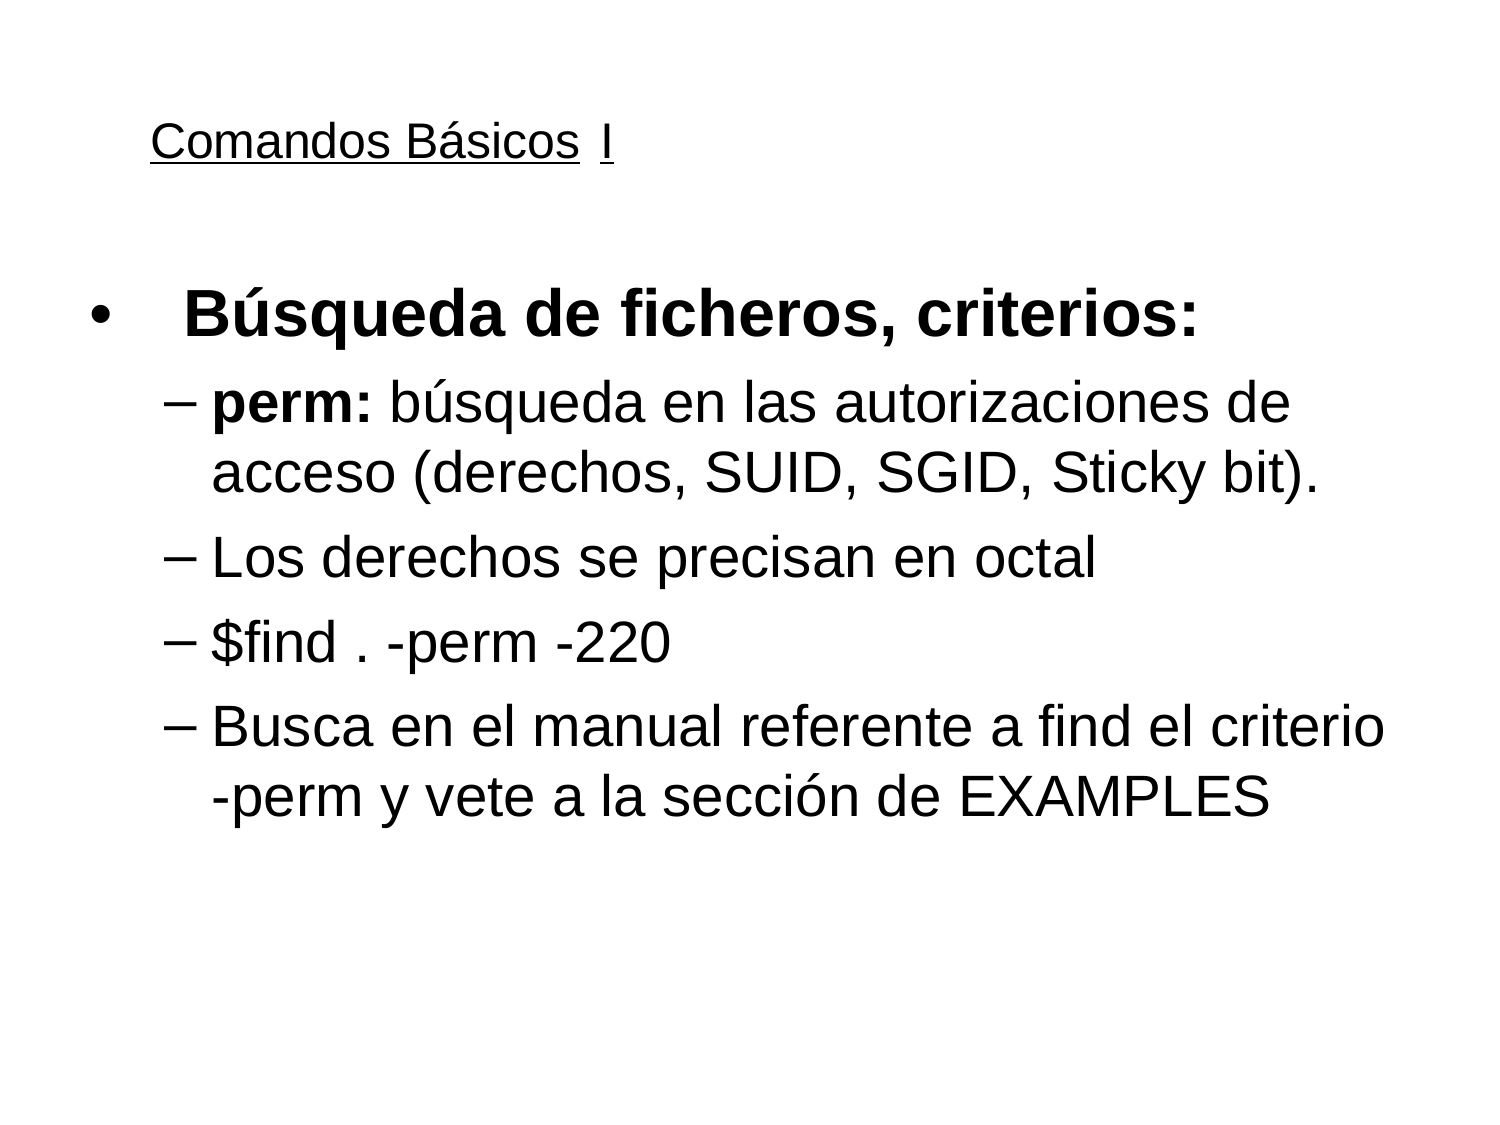

# Comandos Básicos	I
•	Búsqueda de ficheros, criterios:
perm: búsqueda en las autorizaciones de acceso (derechos, SUID, SGID, Sticky bit).
Los derechos se precisan en octal
$find . -perm -220
Busca en el manual referente a find el criterio -perm y vete a la sección de EXAMPLES